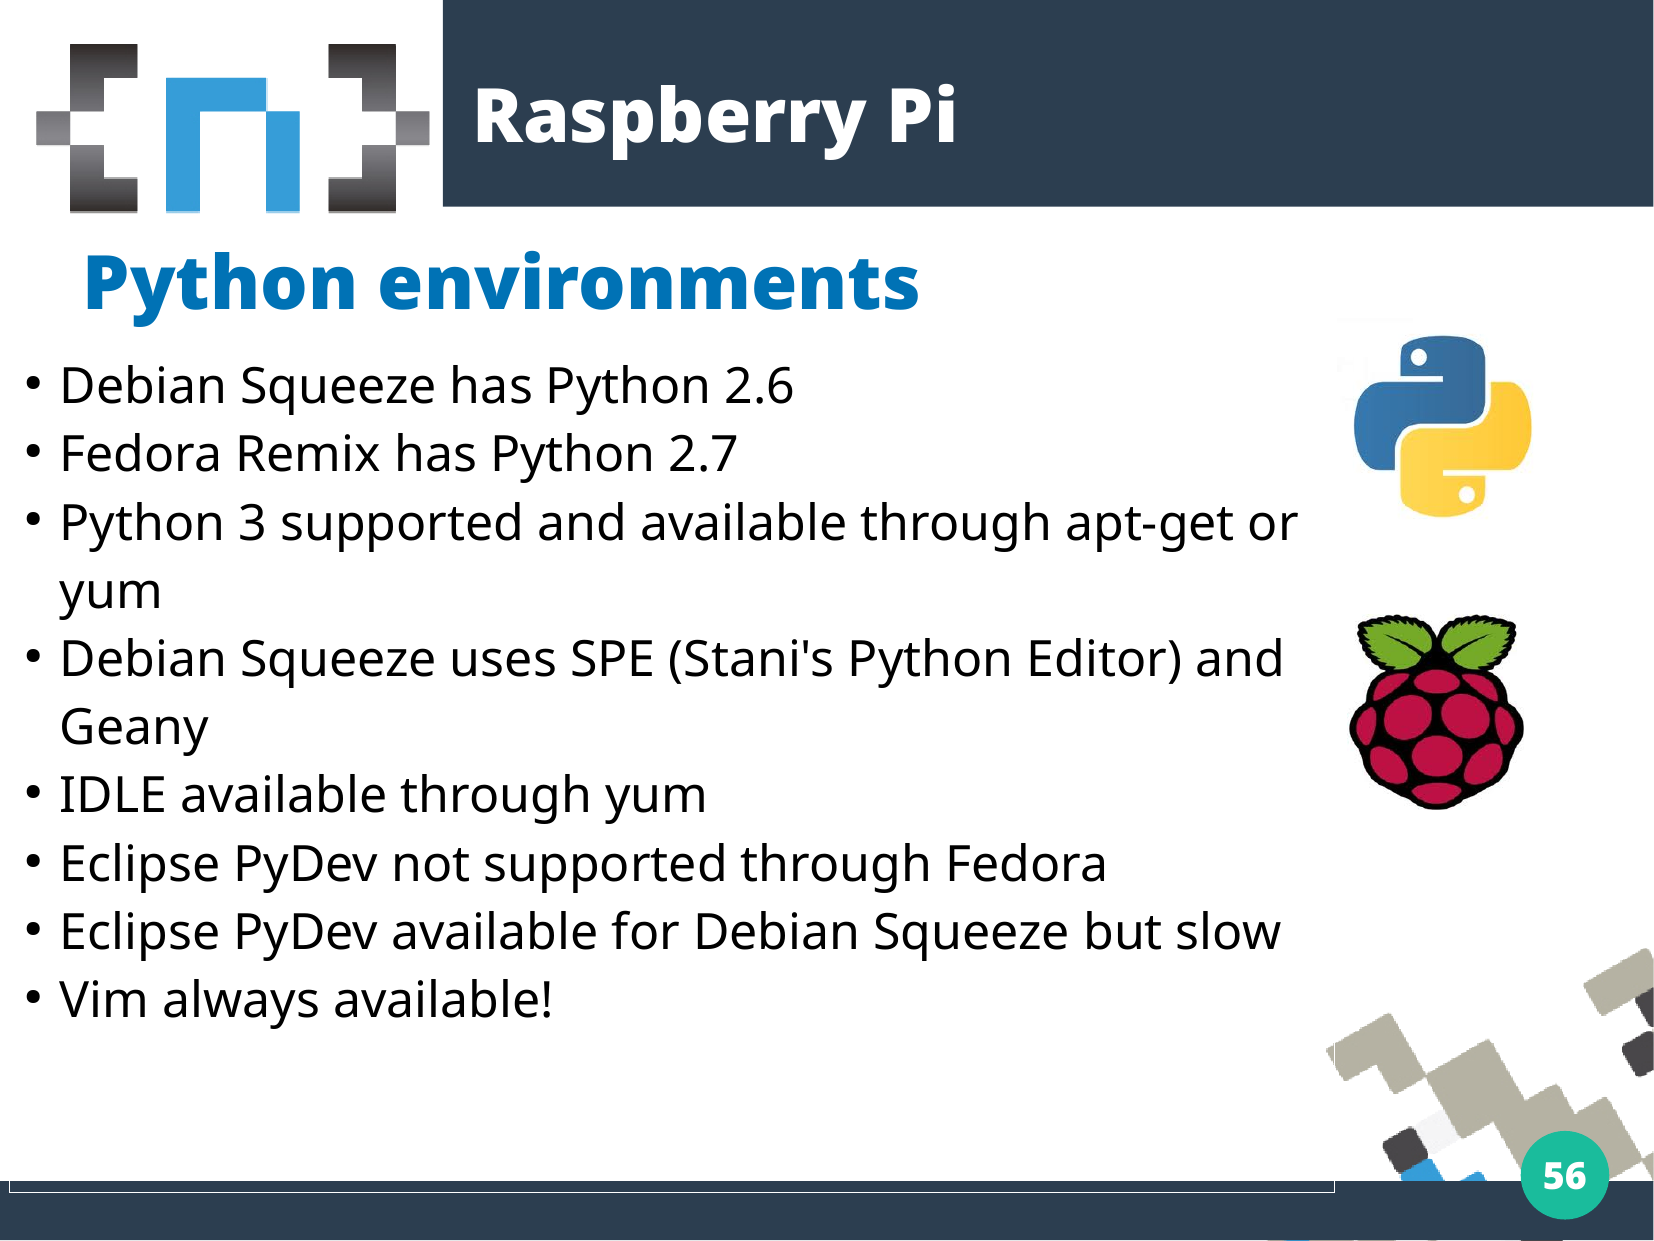

# Raspberry Pi
Python environments
Debian Squeeze has Python 2.6
Fedora Remix has Python 2.7
Python 3 supported and available through apt-get or yum
Debian Squeeze uses SPE (Stani's Python Editor) and Geany
IDLE available through yum
Eclipse PyDev not supported through Fedora
Eclipse PyDev available for Debian Squeeze but slow
Vim always available!
56